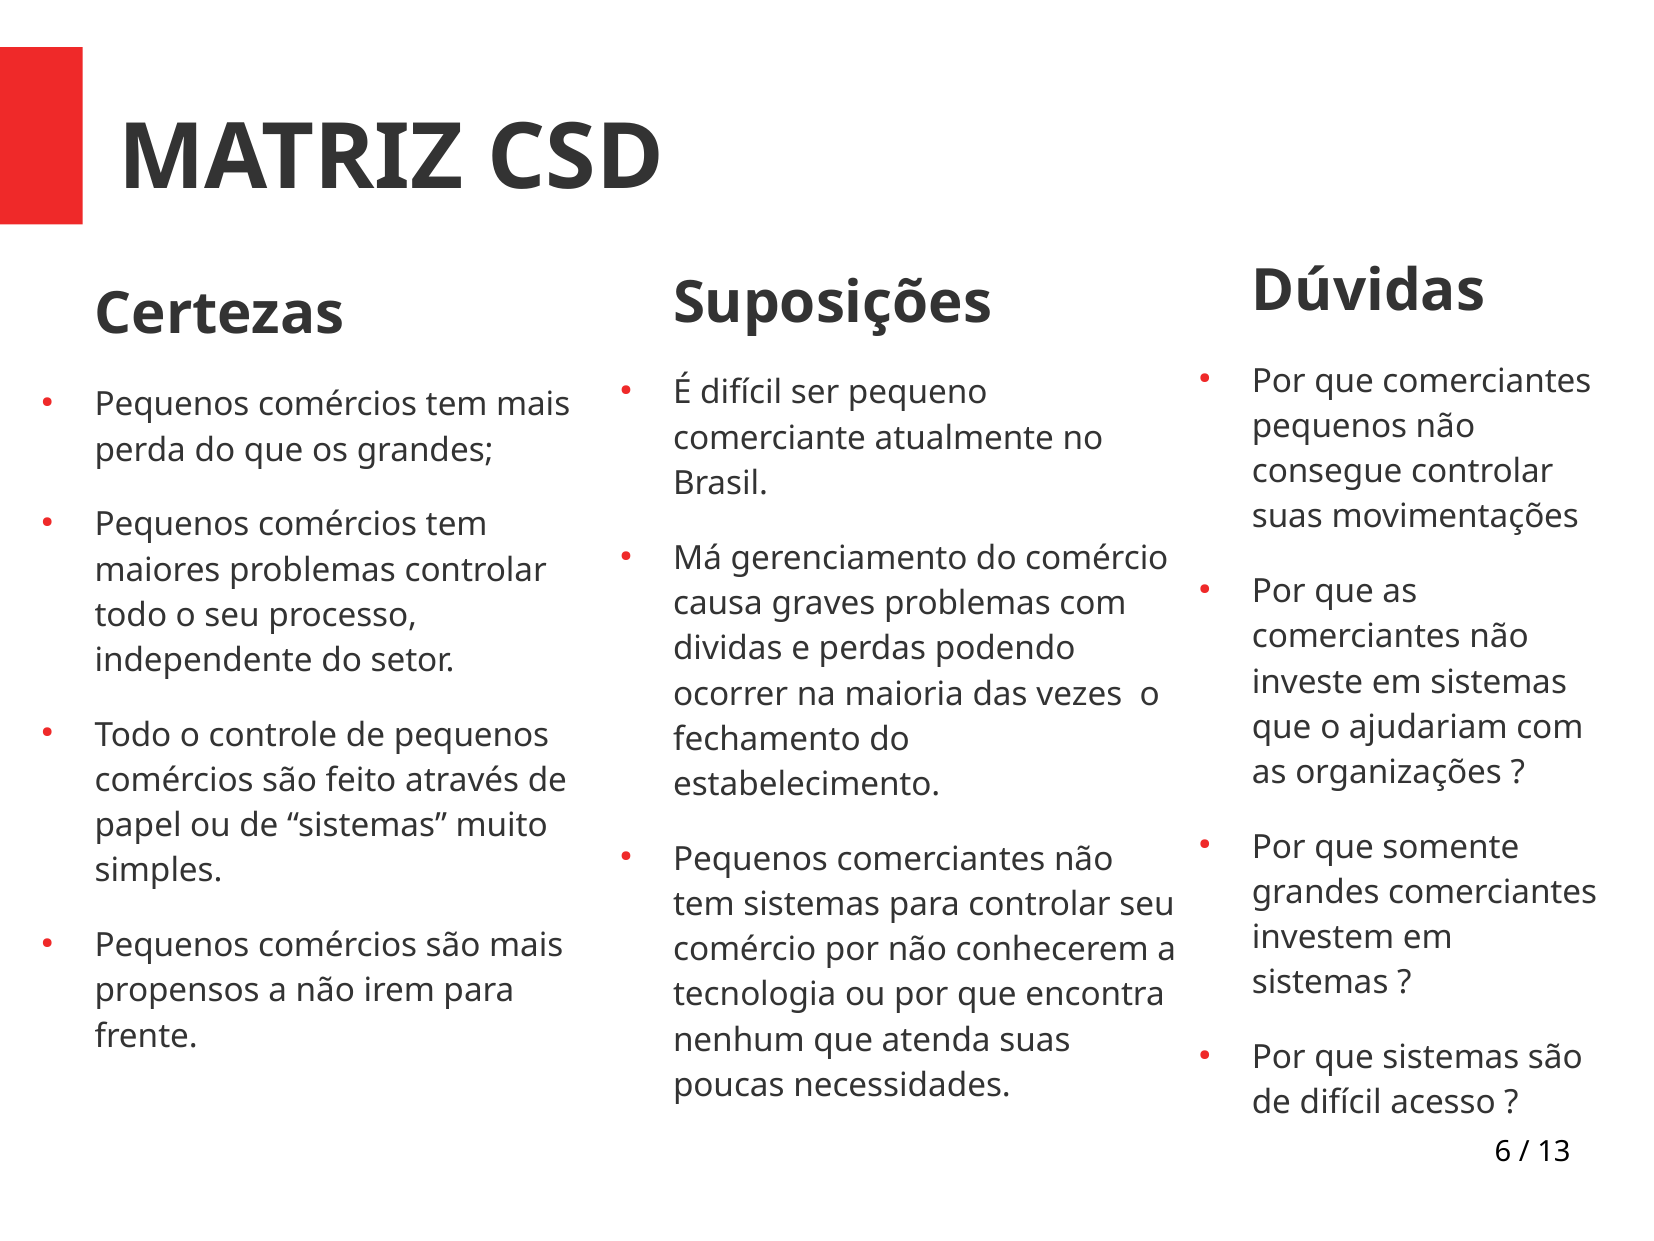

# MATRIZ CSD
Dúvidas
Por que comerciantes pequenos não consegue controlar suas movimentações
Por que as comerciantes não investe em sistemas que o ajudariam com as organizações ?
Por que somente grandes comerciantes investem em sistemas ?
Por que sistemas são de difícil acesso ?
Suposições
É difícil ser pequeno comerciante atualmente no Brasil.
Má gerenciamento do comércio causa graves problemas com dividas e perdas podendo ocorrer na maioria das vezes o fechamento do estabelecimento.
Pequenos comerciantes não tem sistemas para controlar seu comércio por não conhecerem a tecnologia ou por que encontra nenhum que atenda suas poucas necessidades.
Certezas
Pequenos comércios tem mais perda do que os grandes;
Pequenos comércios tem maiores problemas controlar todo o seu processo, independente do setor.
Todo o controle de pequenos comércios são feito através de papel ou de “sistemas” muito simples.
Pequenos comércios são mais propensos a não irem para frente.
6